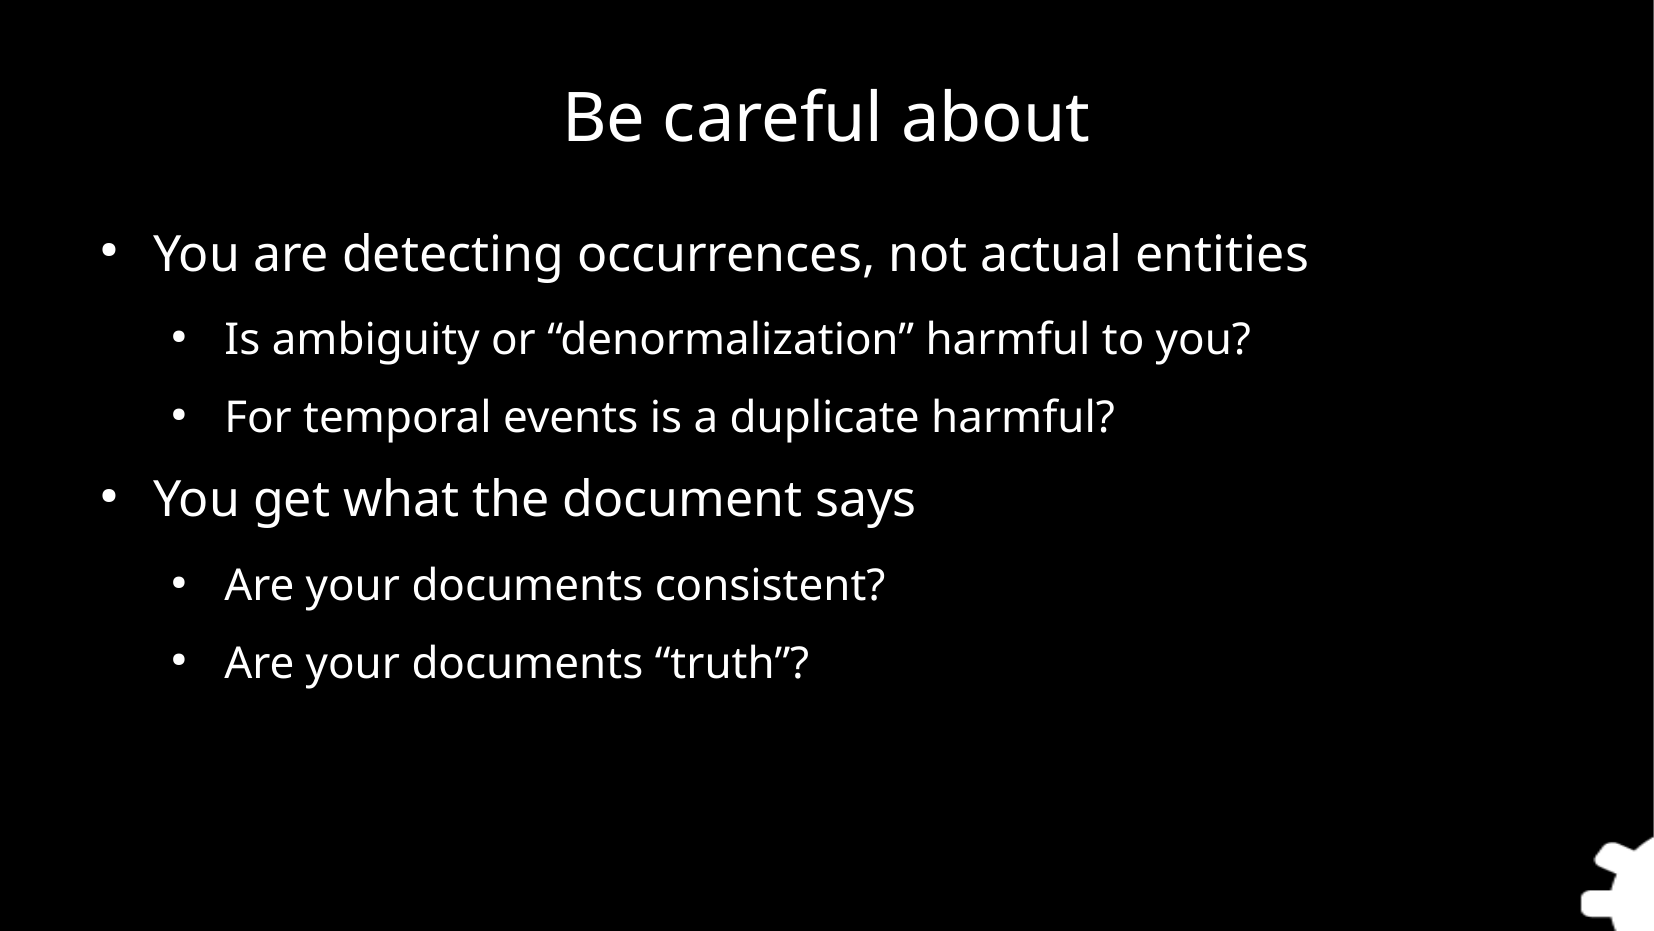

# Be careful about
You are detecting occurrences, not actual entities
Is ambiguity or “denormalization” harmful to you?
For temporal events is a duplicate harmful?
You get what the document says
Are your documents consistent?
Are your documents “truth”?